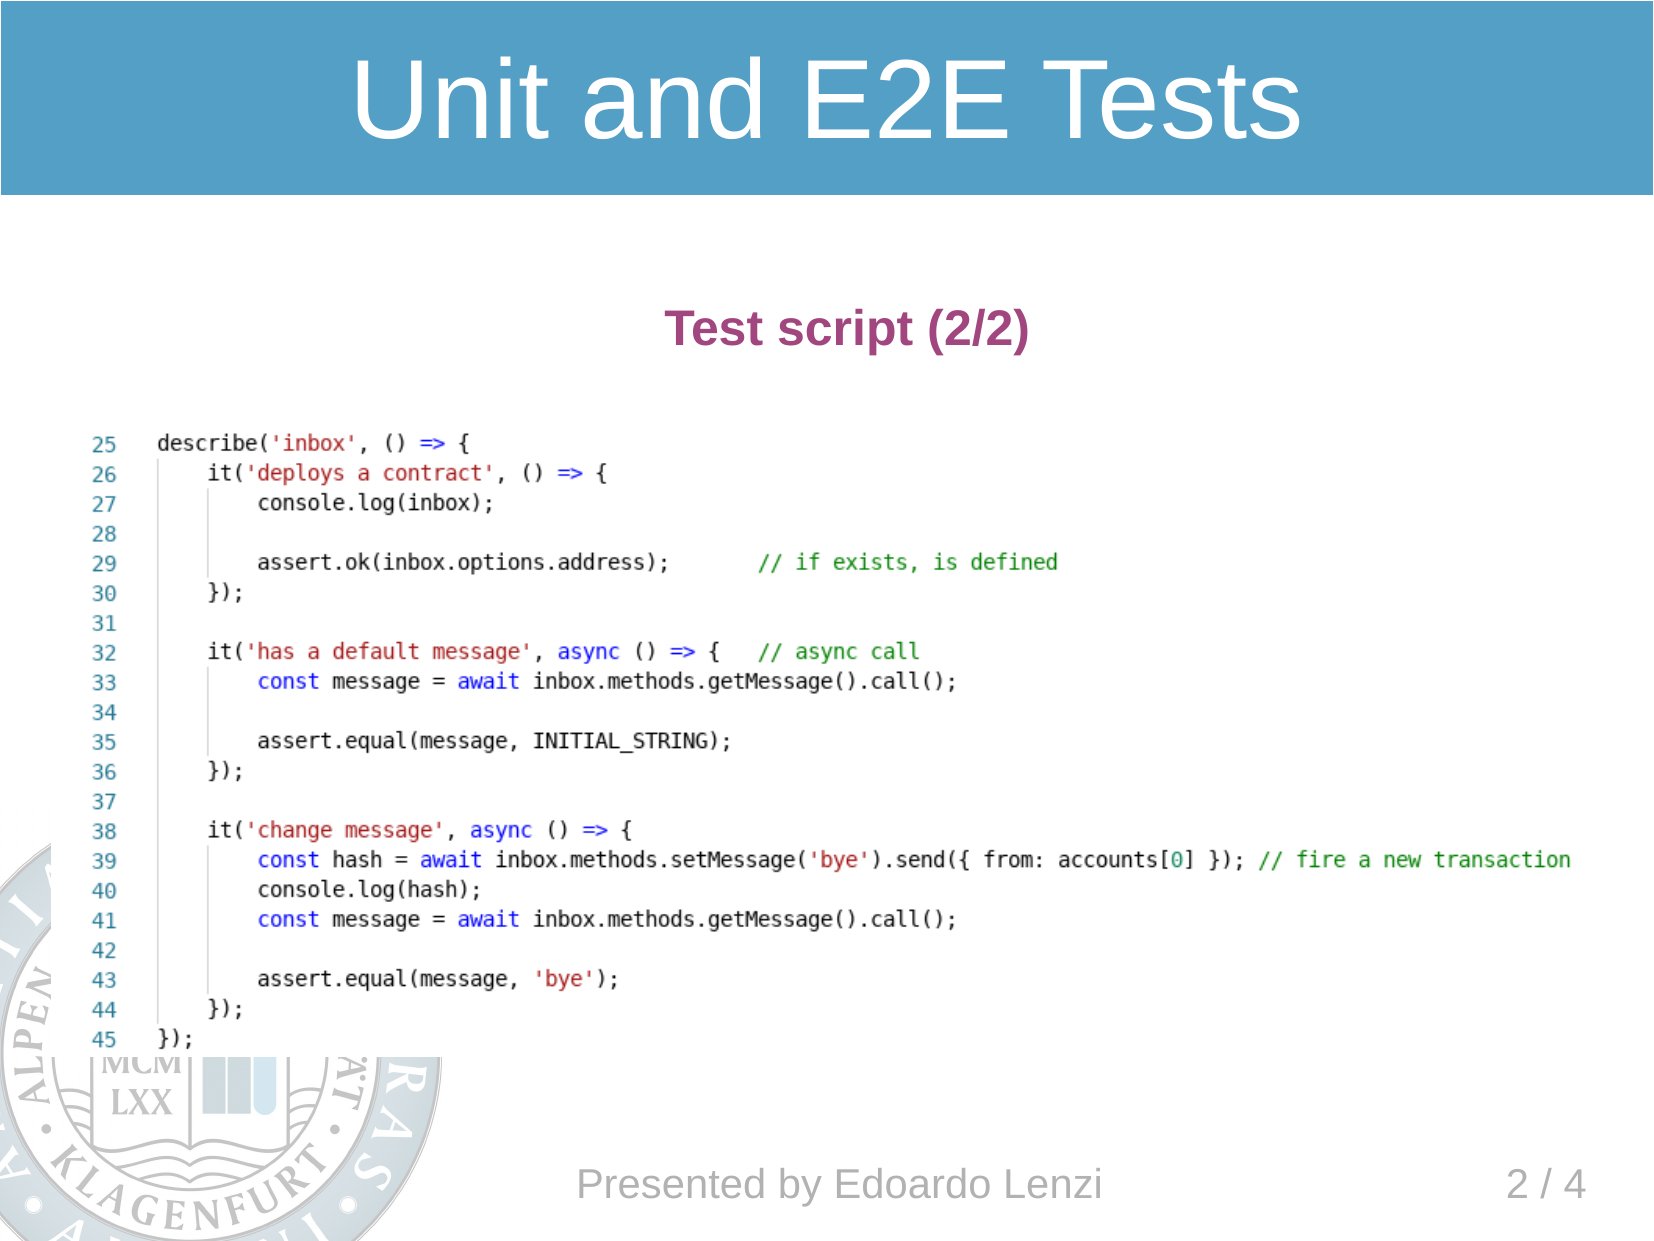

Unit and E2E Tests
Test script (2/2)
# Presented by Edoardo Lenzi 2 / 4